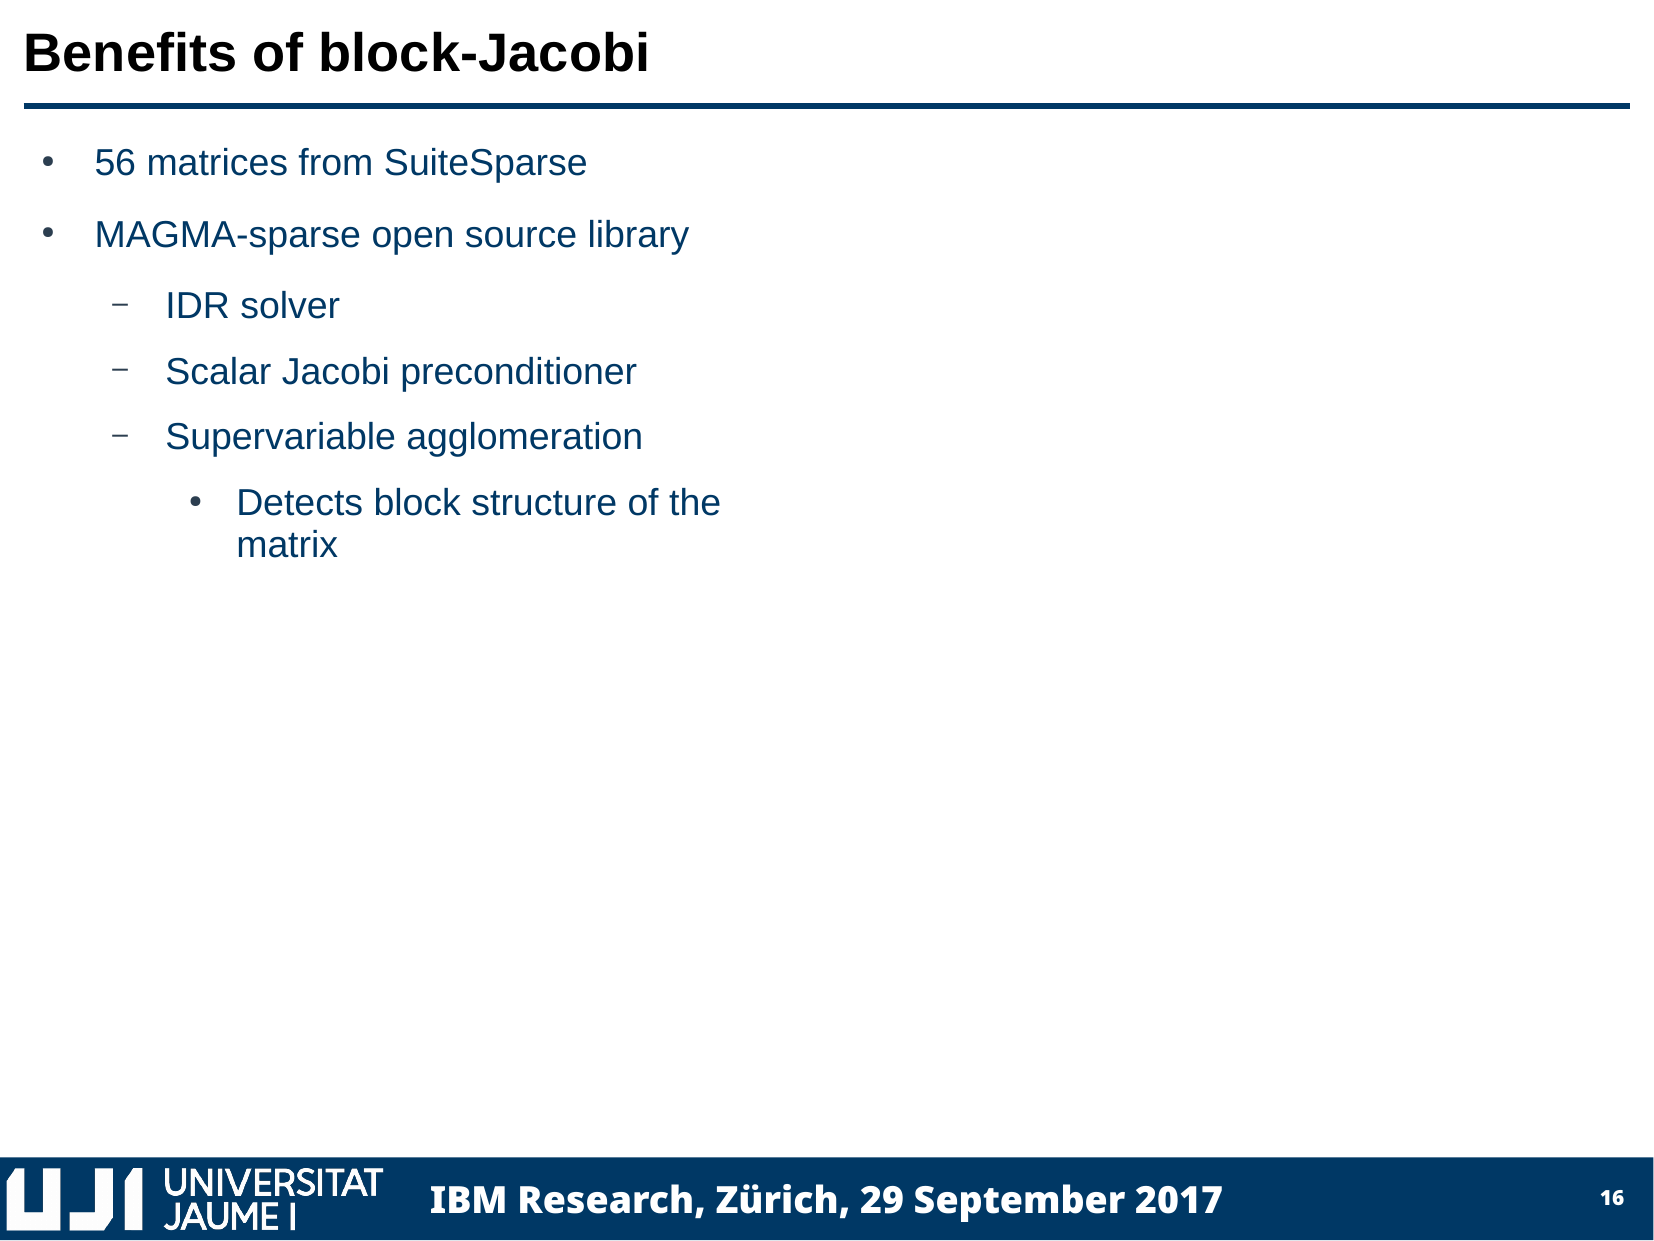

# Benefits of block-Jacobi
56 matrices from SuiteSparse
MAGMA-sparse open source library
IDR solver
Scalar Jacobi preconditioner
Supervariable agglomeration
Detects block structure of the matrix
IBM Research, Zürich, 29 September 2017
16